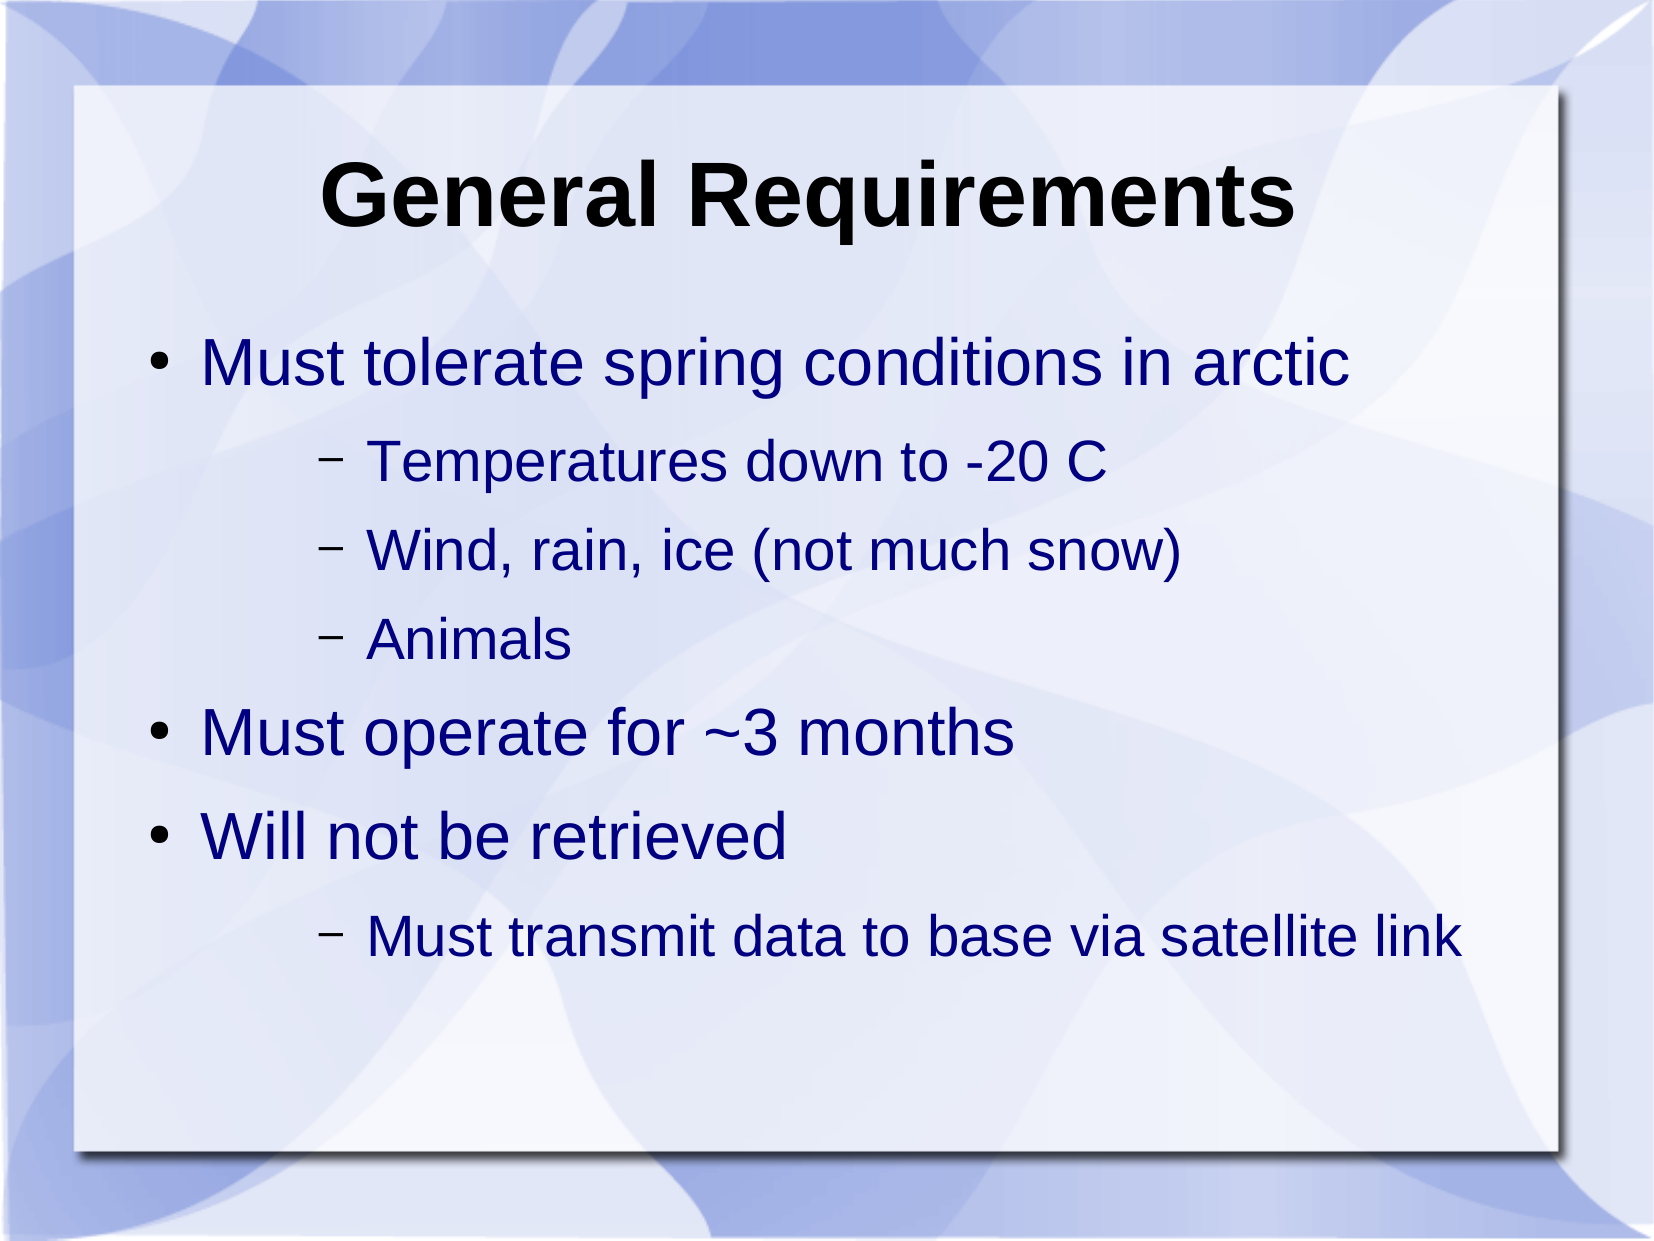

# General Requirements
Must tolerate spring conditions in arctic
Temperatures down to -20 C
Wind, rain, ice (not much snow)
Animals
Must operate for ~3 months
Will not be retrieved
Must transmit data to base via satellite link